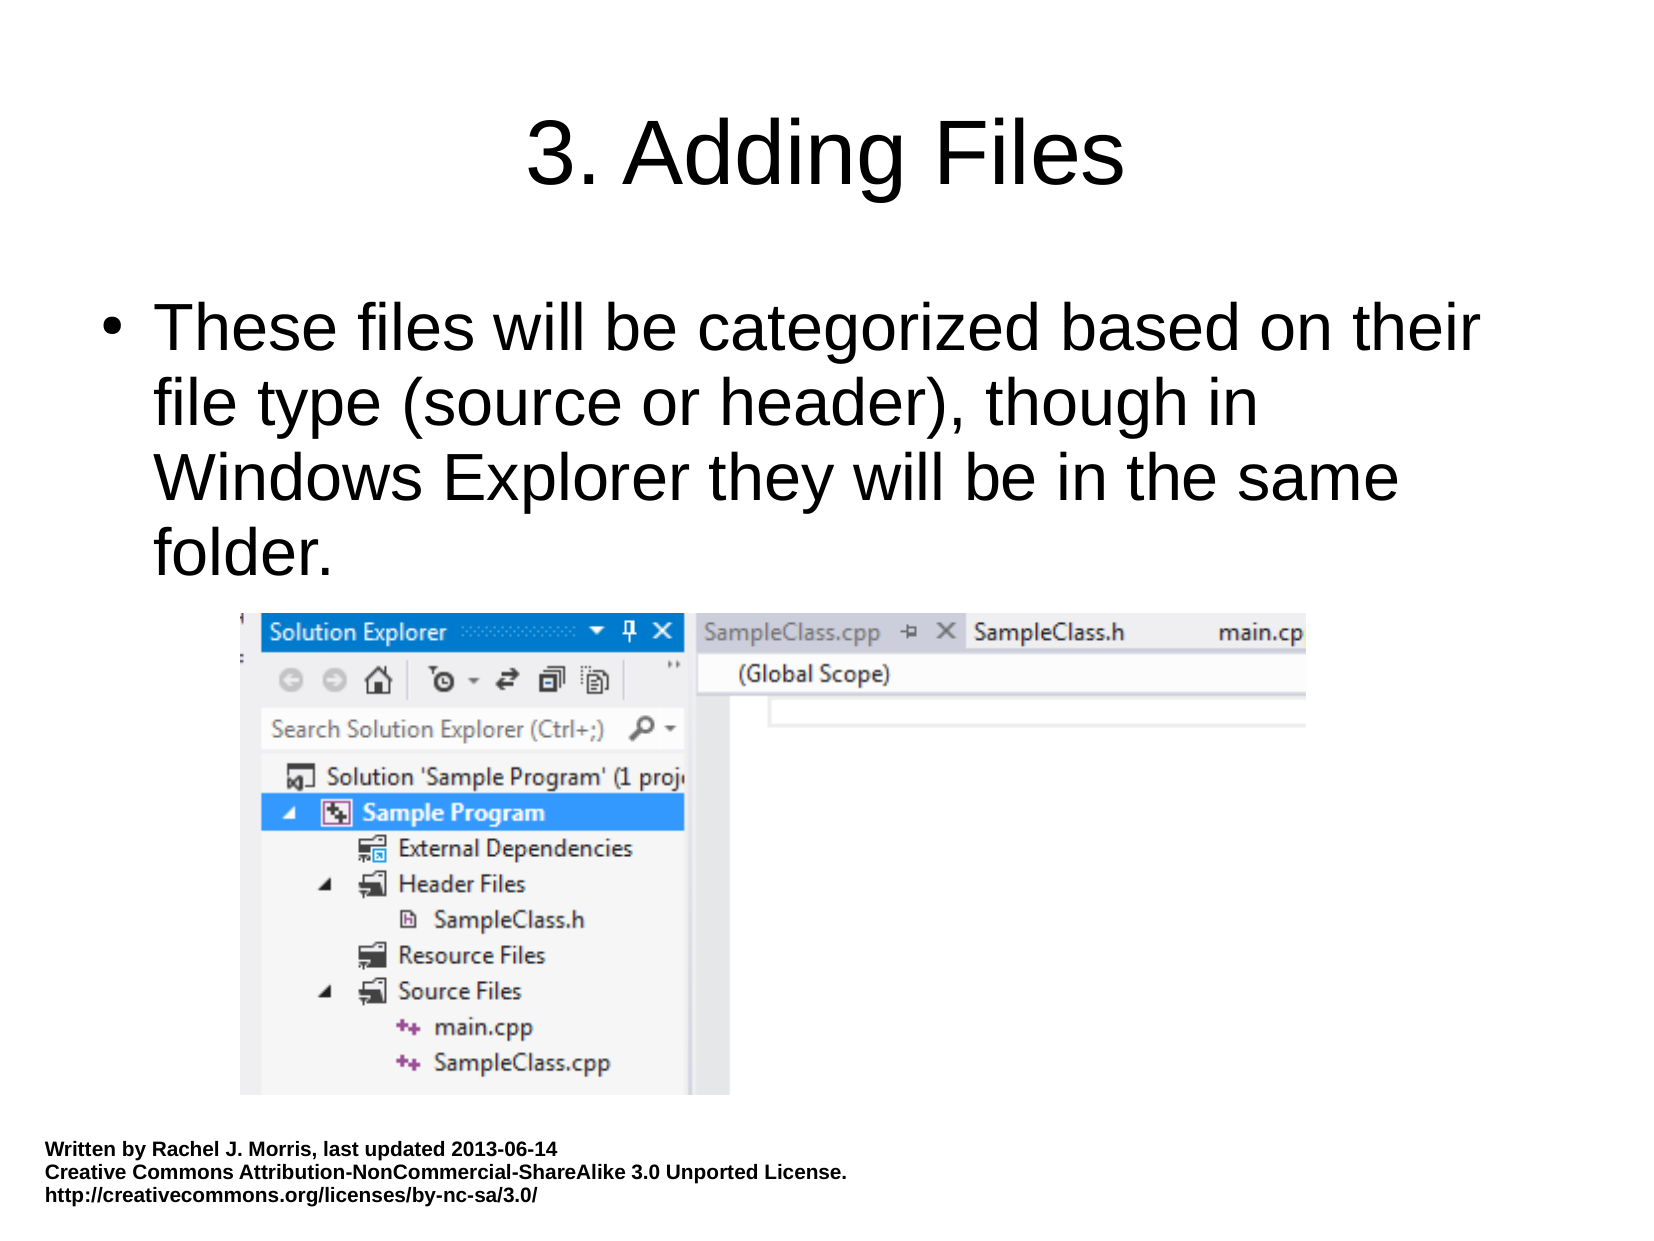

# 3. Adding Files
These files will be categorized based on their file type (source or header), though in Windows Explorer they will be in the same folder.